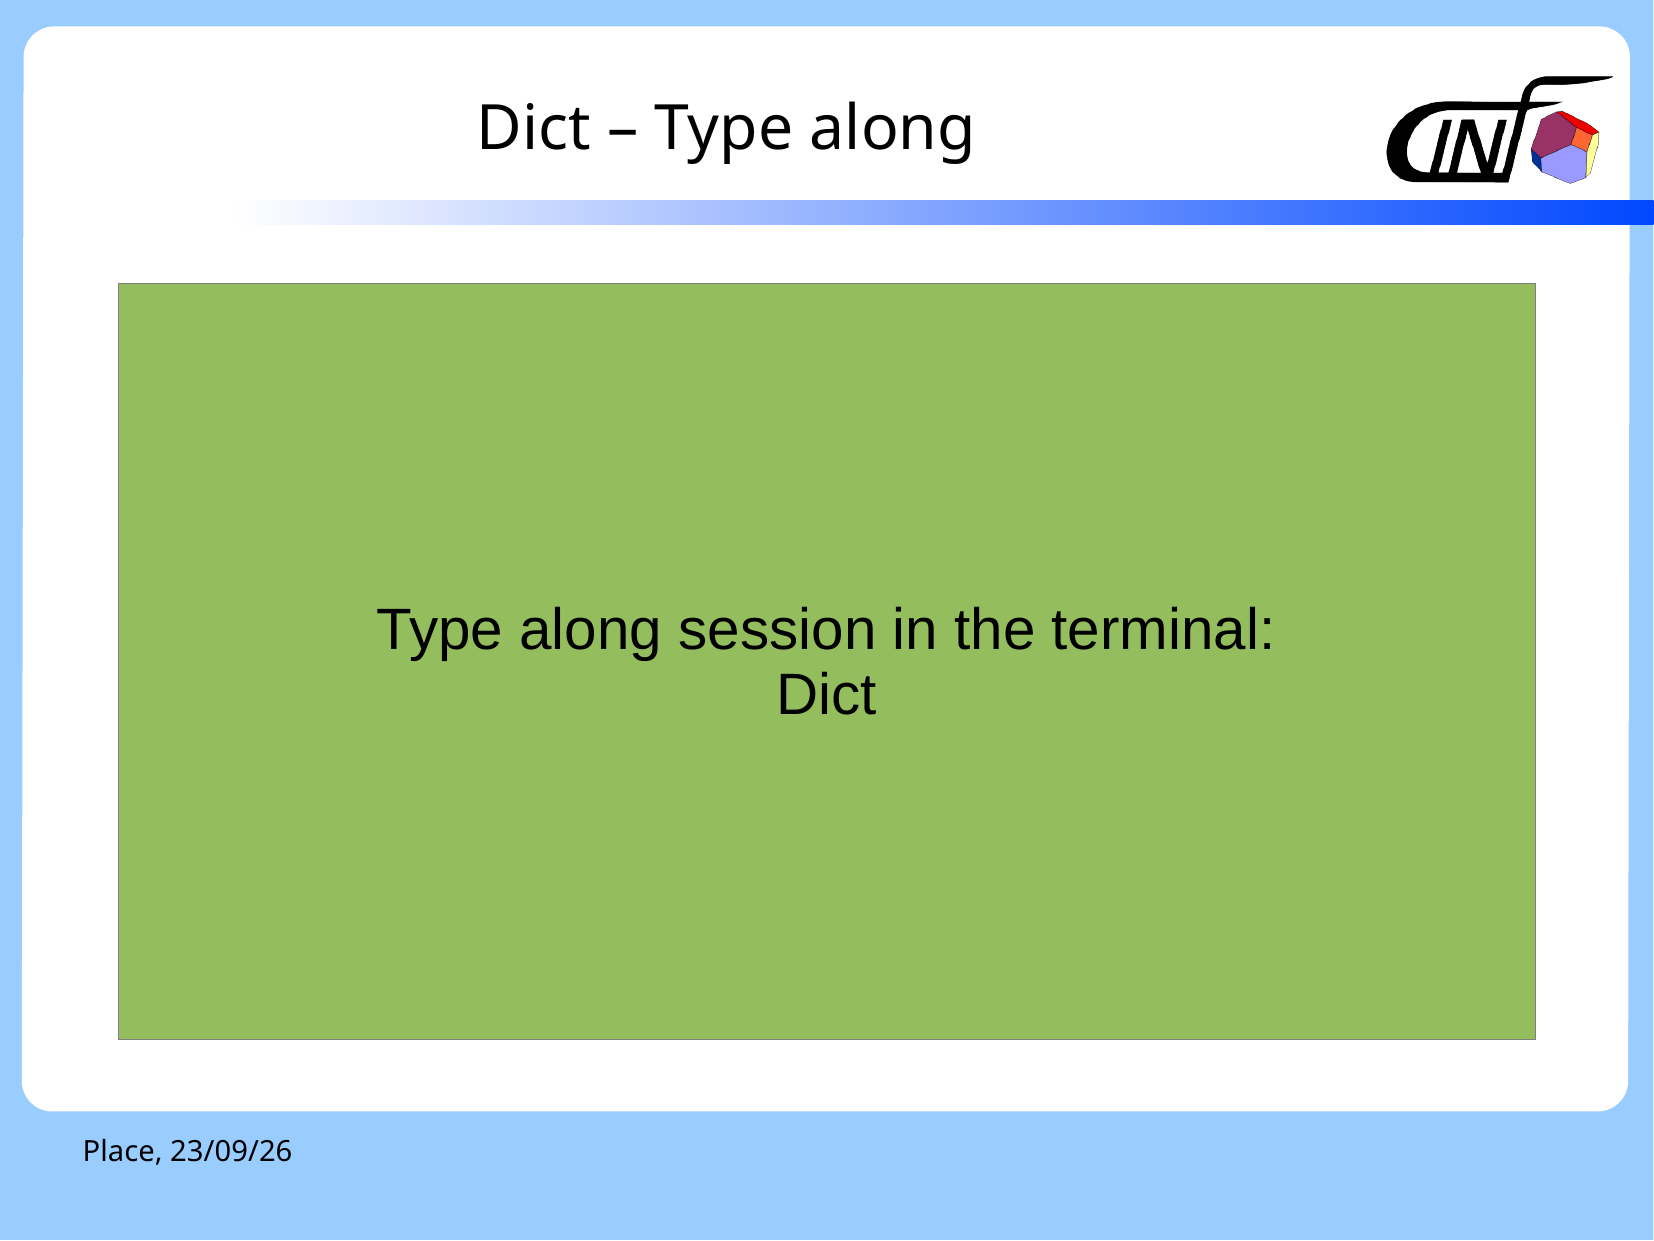

# Dict – Type along
Type along session in the terminal:
Dict